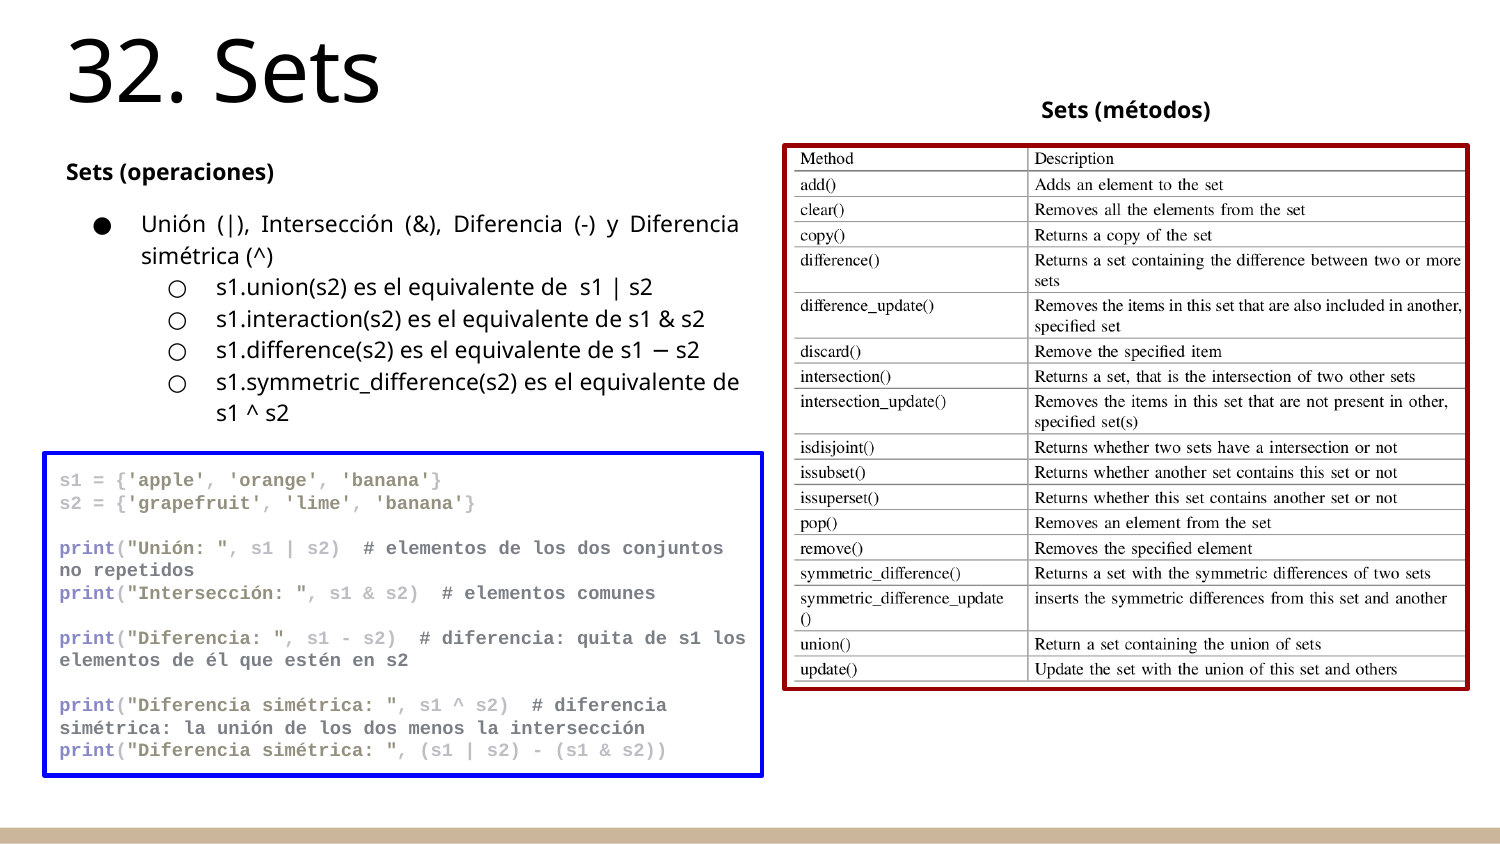

# 32. Sets
Sets (métodos)
Sets (operaciones)
Unión (|), Intersección (&), Diferencia (-) y Diferencia simétrica (^)
s1.union(s2) es el equivalente de s1 | s2
s1.interaction(s2) es el equivalente de s1 & s2
s1.difference(s2) es el equivalente de s1 − s2
s1.symmetric_difference(s2) es el equivalente de s1 ^ s2
s1 = {'apple', 'orange', 'banana'}
s2 = {'grapefruit', 'lime', 'banana'}
print("Unión: ", s1 | s2) # elementos de los dos conjuntos no repetidos
print("Intersección: ", s1 & s2) # elementos comunes
print("Diferencia: ", s1 - s2) # diferencia: quita de s1 los elementos de él que estén en s2
print("Diferencia simétrica: ", s1 ^ s2) # diferencia simétrica: la unión de los dos menos la intersección
print("Diferencia simétrica: ", (s1 | s2) - (s1 & s2))